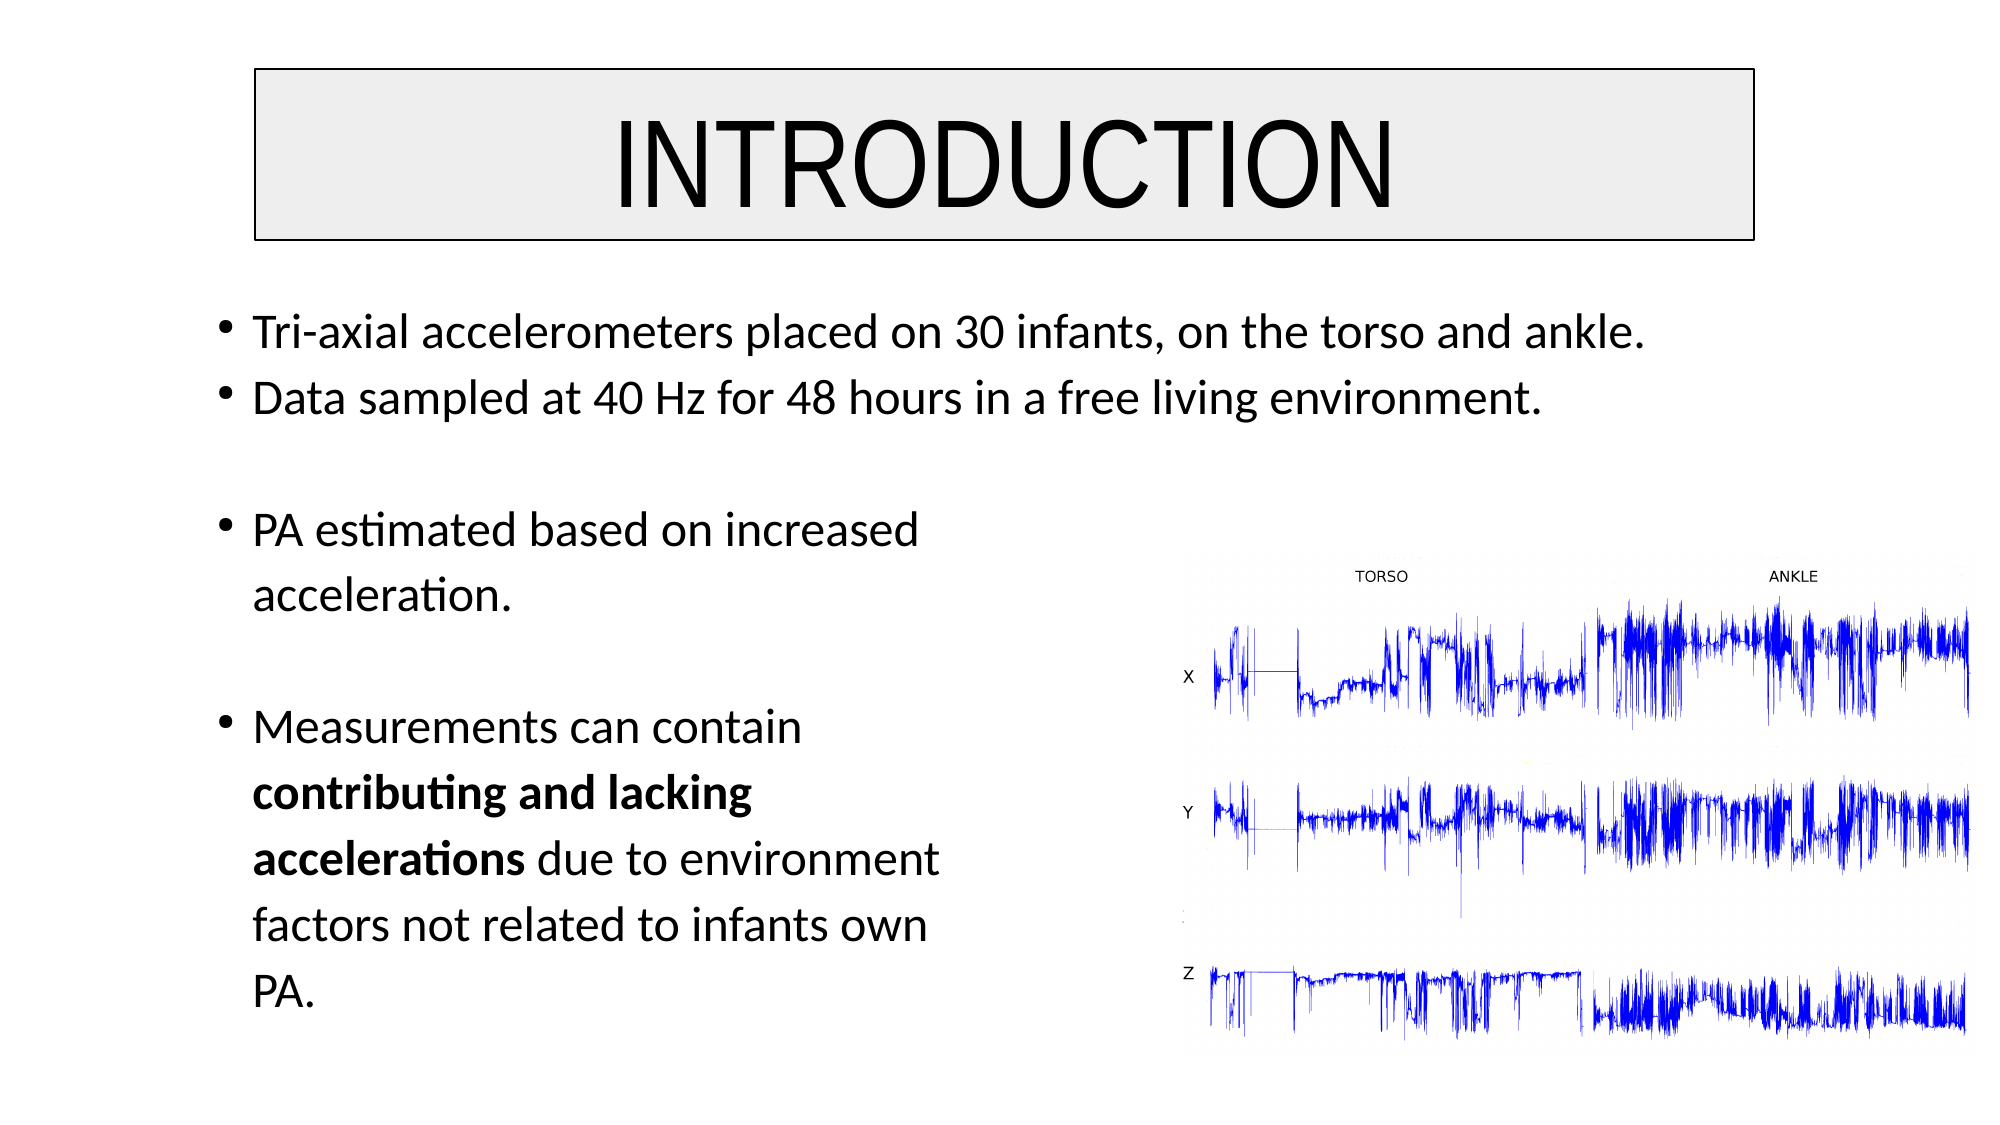

INTRODUCTION
Tri-axial accelerometers placed on 30 infants, on the torso and ankle.
Data sampled at 40 Hz for 48 hours in a free living environment.
PA estimated based on increased
acceleration.
Measurements can contain
contributing and lacking
accelerations due to environment
factors not related to infants own
PA.